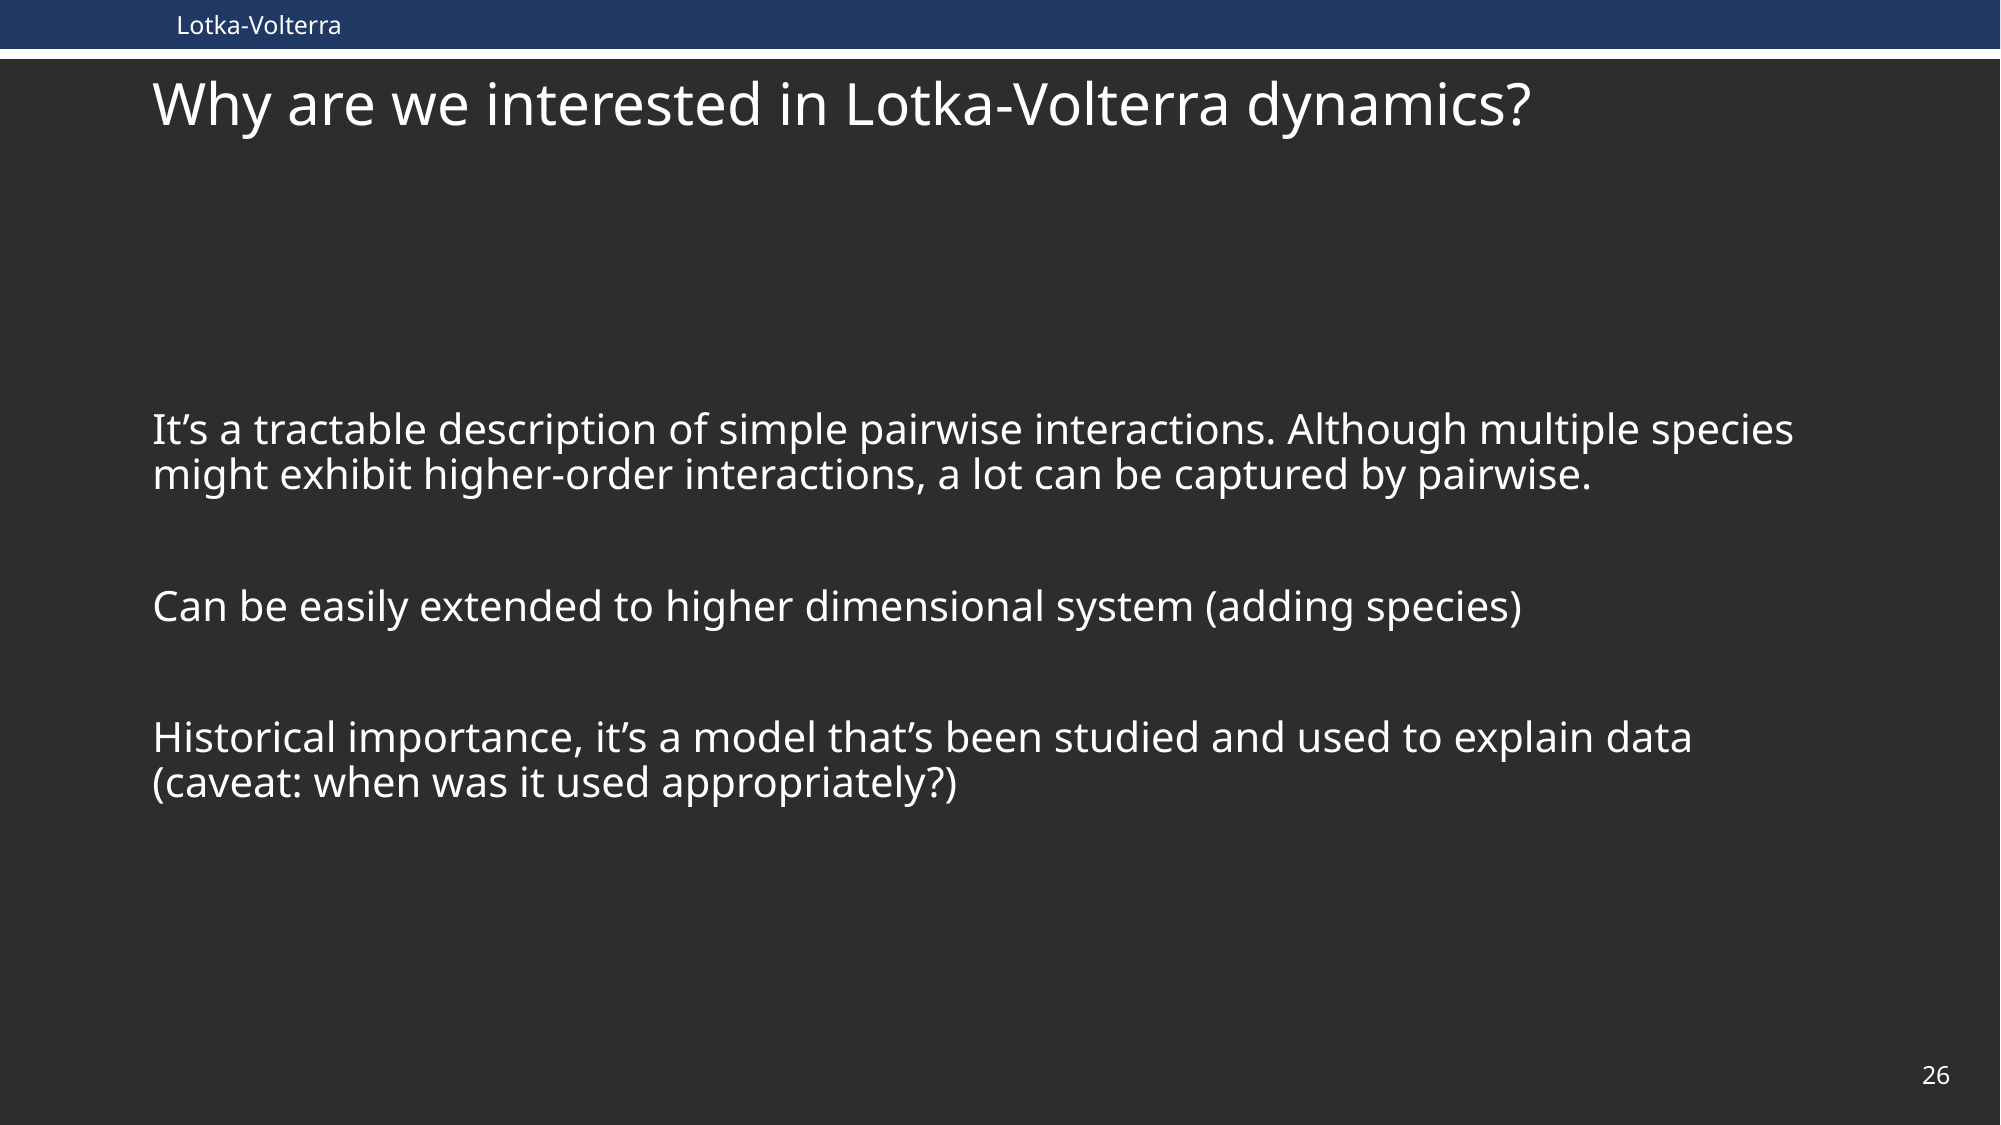

Lotka-Volterra
# Why are we interested in Lotka-Volterra dynamics?
It’s a tractable description of simple pairwise interactions. Although multiple species might exhibit higher-order interactions, a lot can be captured by pairwise.
Can be easily extended to higher dimensional system (adding species)
Historical importance, it’s a model that’s been studied and used to explain data (caveat: when was it used appropriately?)